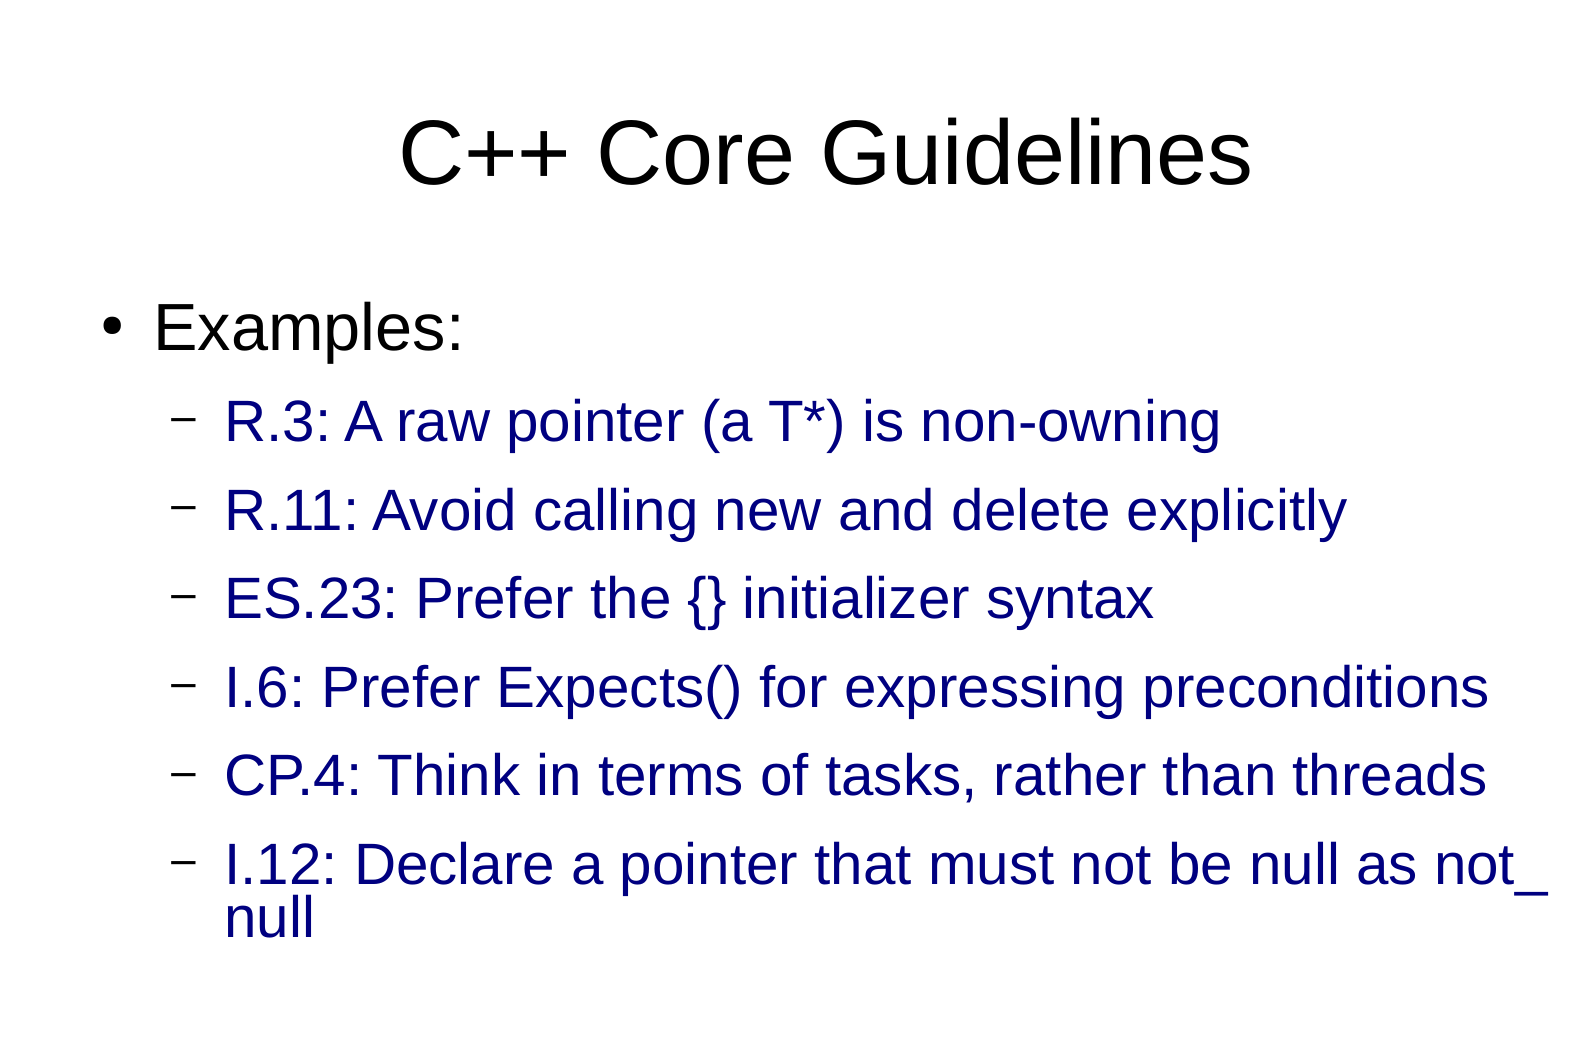

# C++ Core Guidelines
Examples:
R.3: A raw pointer (a T*) is non-owning
R.11: Avoid calling new and delete explicitly
ES.23: Prefer the {} initializer syntax
I.6: Prefer Expects() for expressing preconditions
CP.4: Think in terms of tasks, rather than threads
I.12: Declare a pointer that must not be null as not_null